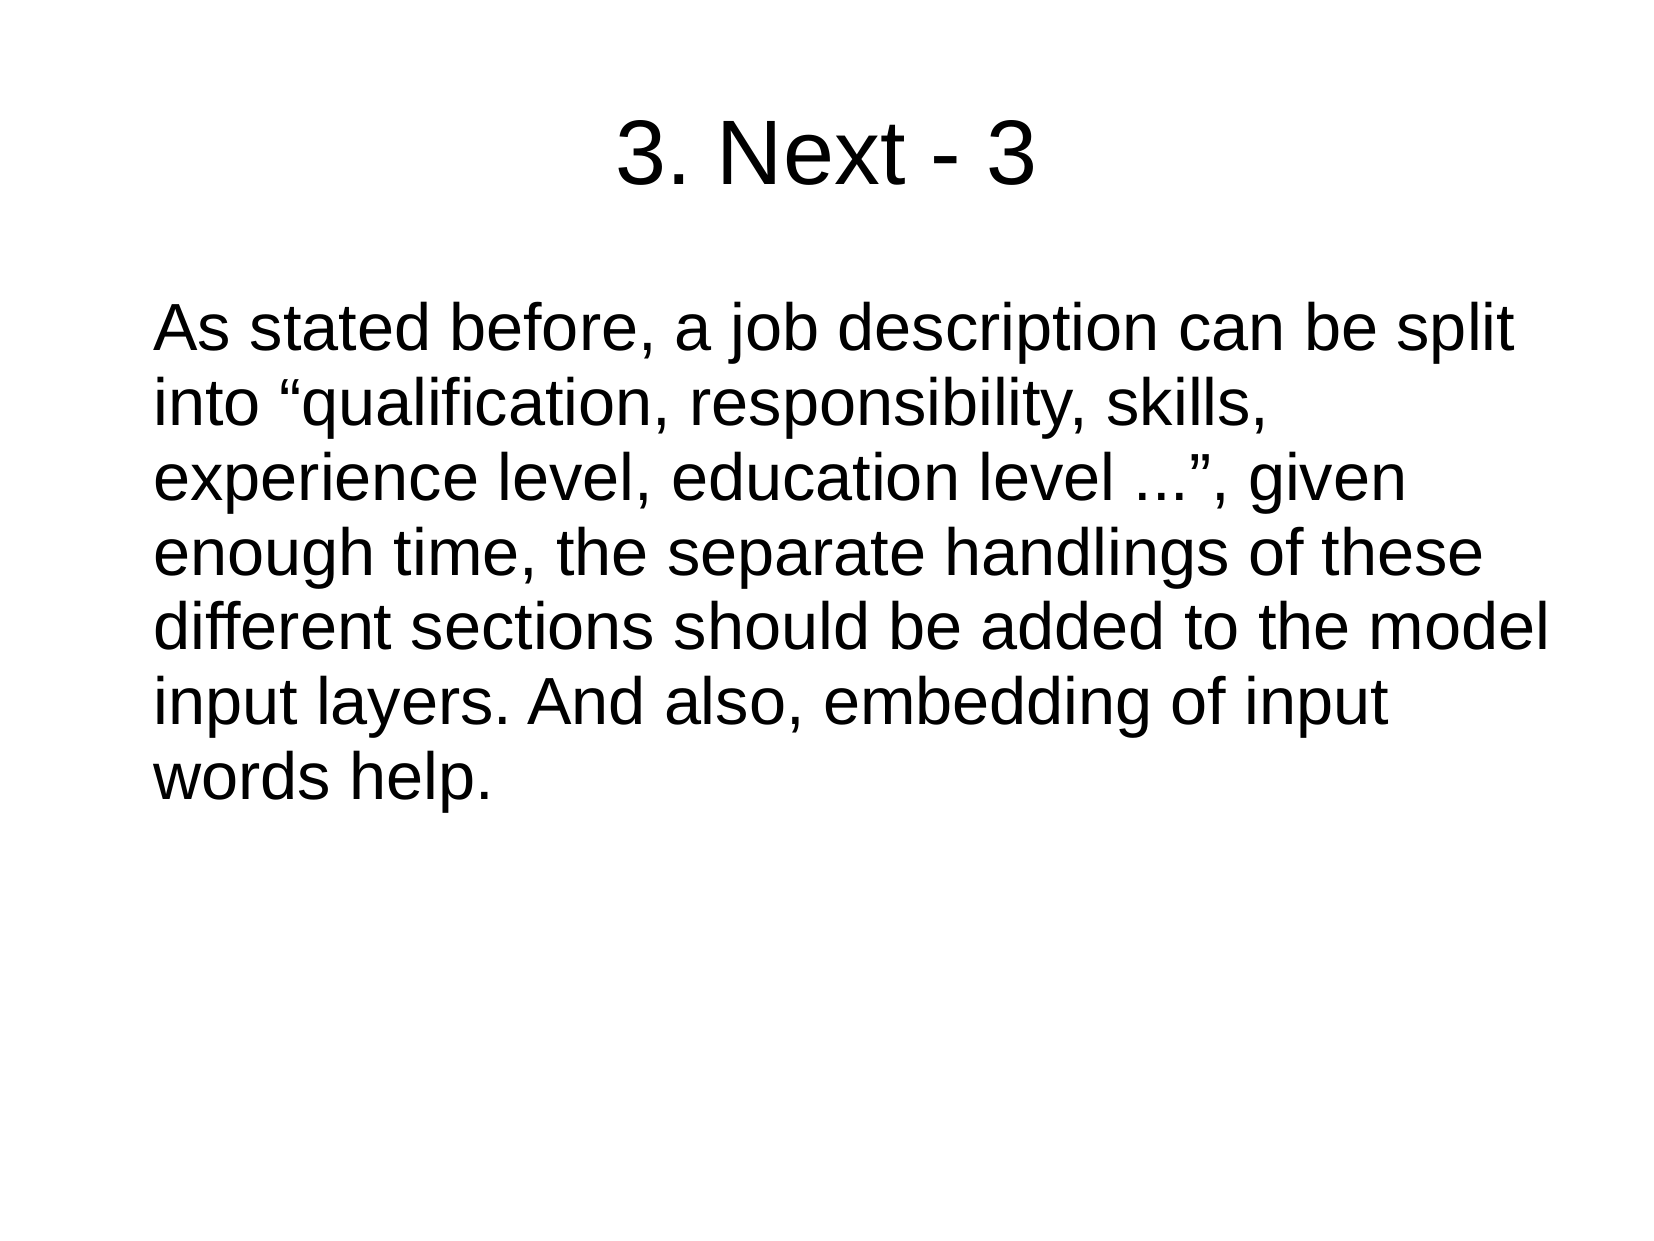

# 3. Next - 3
As stated before, a job description can be split into “qualification, responsibility, skills, experience level, education level ...”, given enough time, the separate handlings of these different sections should be added to the model input layers. And also, embedding of input words help.